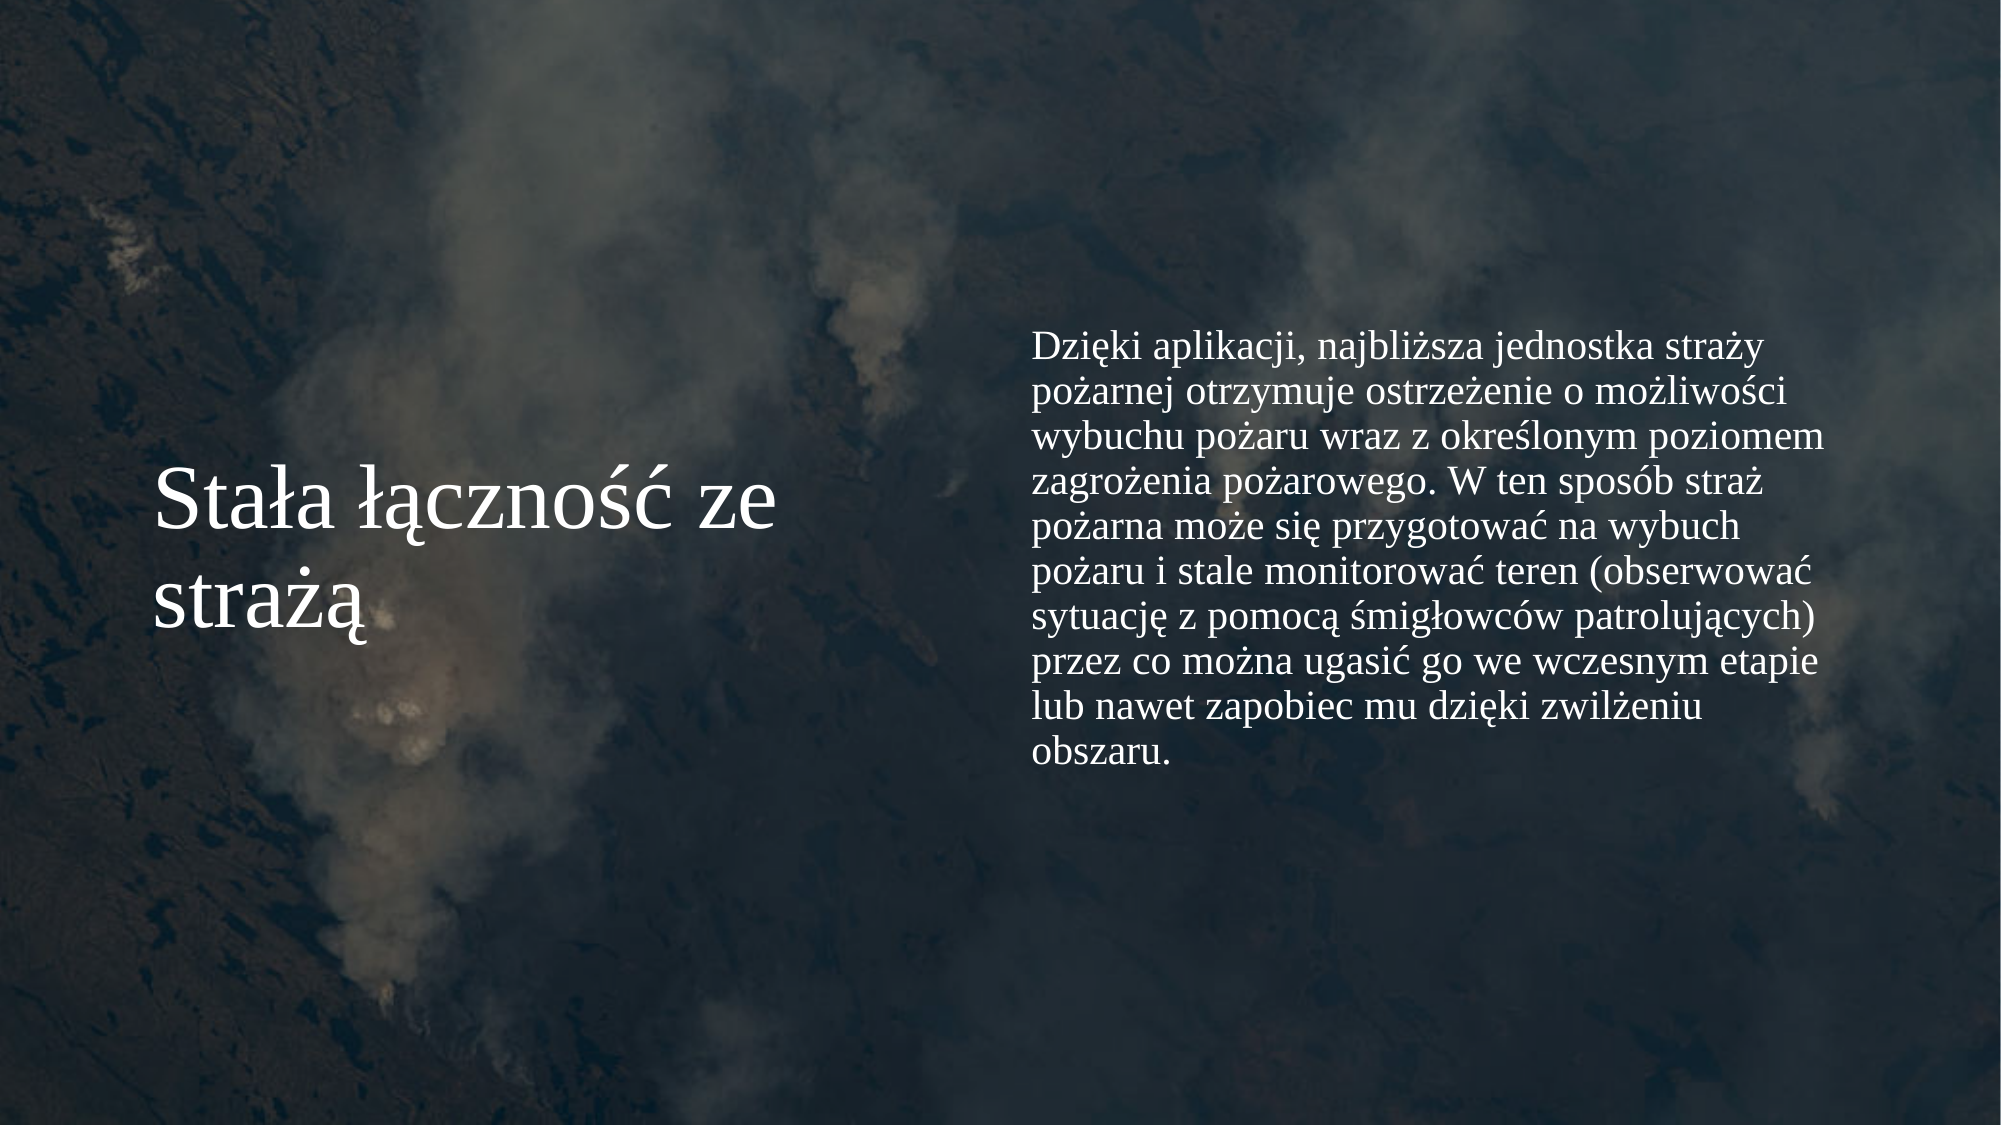

# Stała łączność ze strażą
Dzięki aplikacji, najbliższa jednostka straży pożarnej otrzymuje ostrzeżenie o możliwości wybuchu pożaru wraz z określonym poziomem zagrożenia pożarowego. W ten sposób straż pożarna może się przygotować na wybuch pożaru i stale monitorować teren (obserwować sytuację z pomocą śmigłowców patrolujących) przez co można ugasić go we wczesnym etapie lub nawet zapobiec mu dzięki zwilżeniu obszaru.